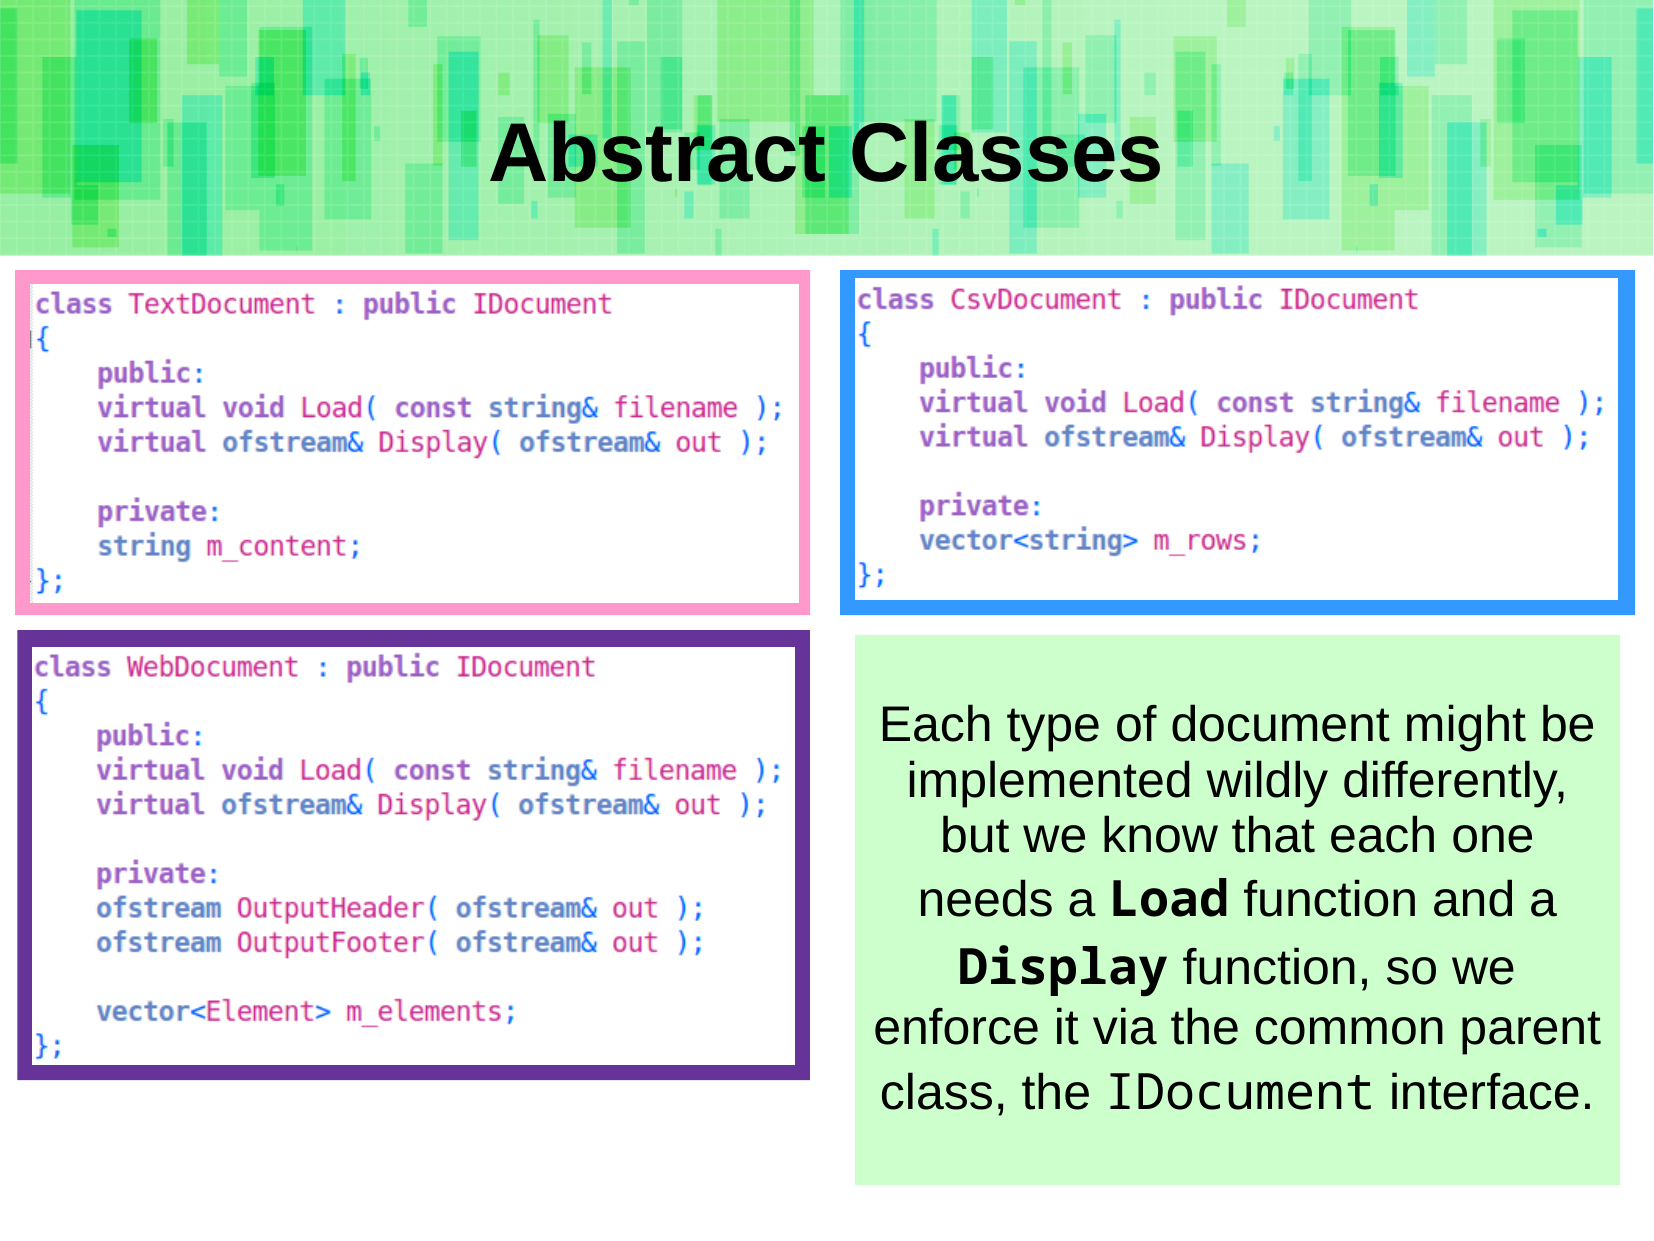

# Abstract Classes
Each type of document might be implemented wildly differently, but we know that each one needs a Load function and a Display function, so we enforce it via the common parent class, the IDocument interface.